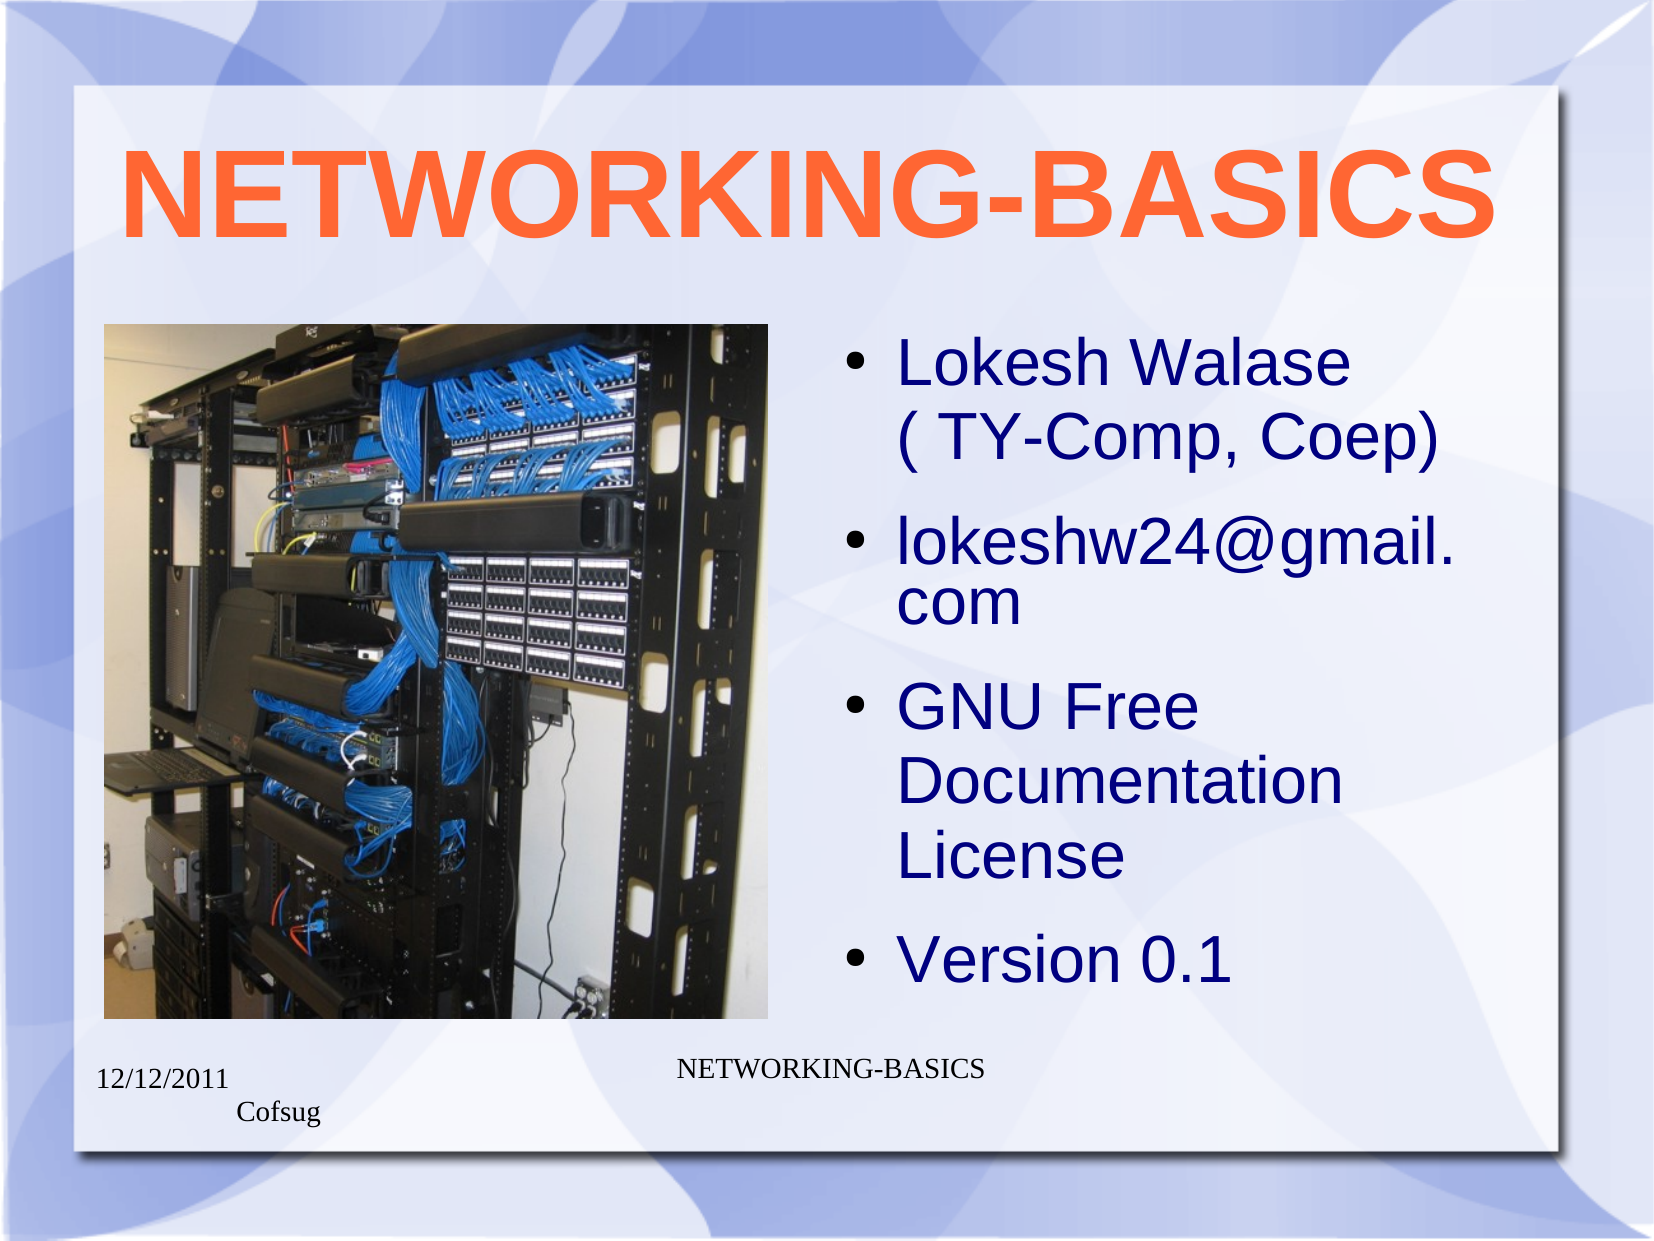

# NETWORKING-BASICS
Lokesh Walase ( TY-Comp, Coep)
lokeshw24@gmail.com
GNU Free Documentation License
Version 0.1